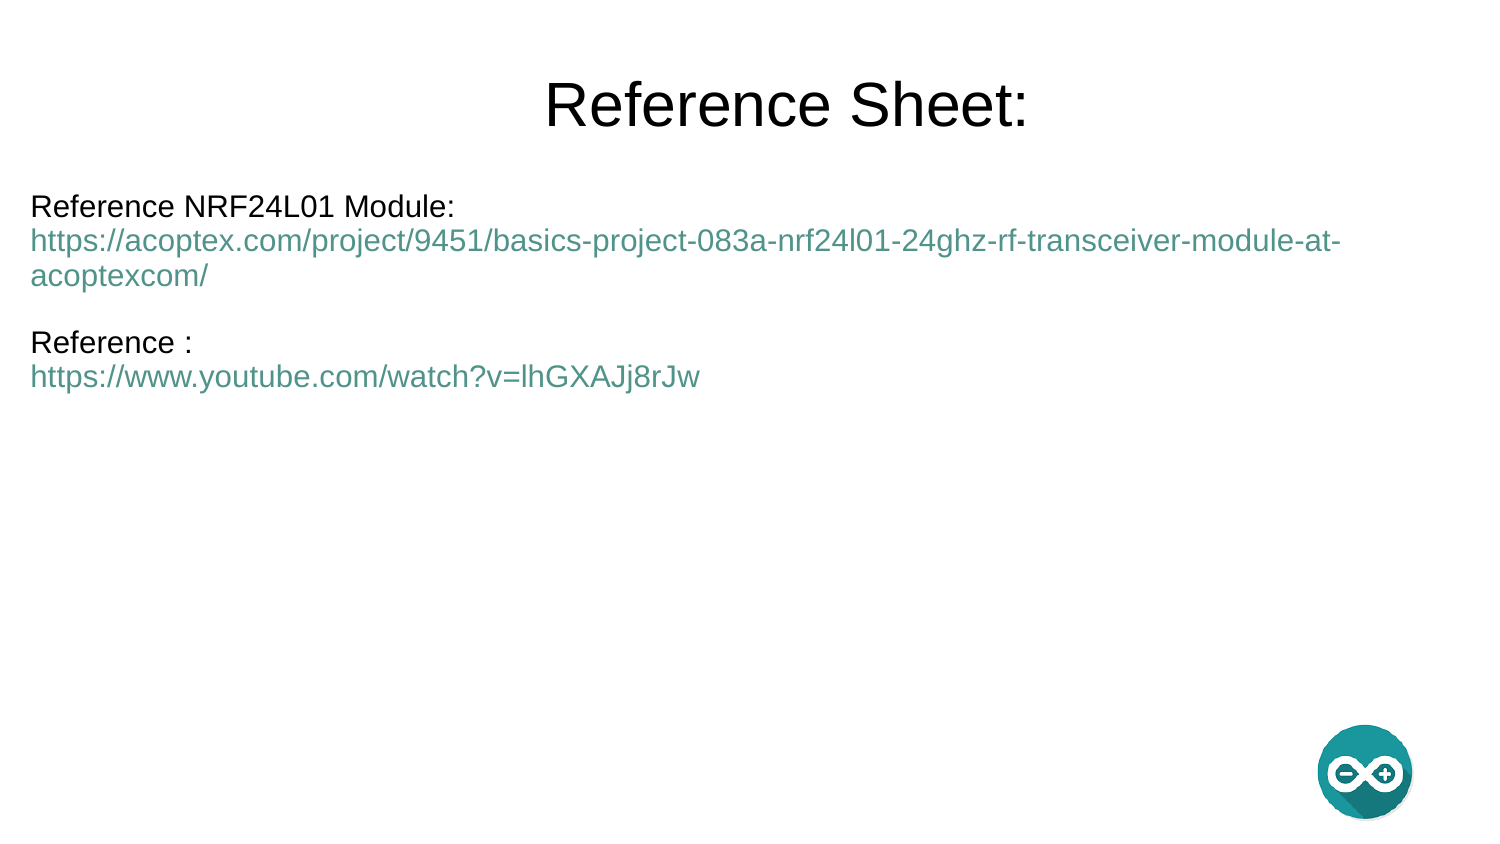

# Reference Sheet:
Reference NRF24L01 Module:
https://acoptex.com/project/9451/basics-project-083a-nrf24l01-24ghz-rf-transceiver-module-at-acoptexcom/
Reference :
https://www.youtube.com/watch?v=lhGXAJj8rJw